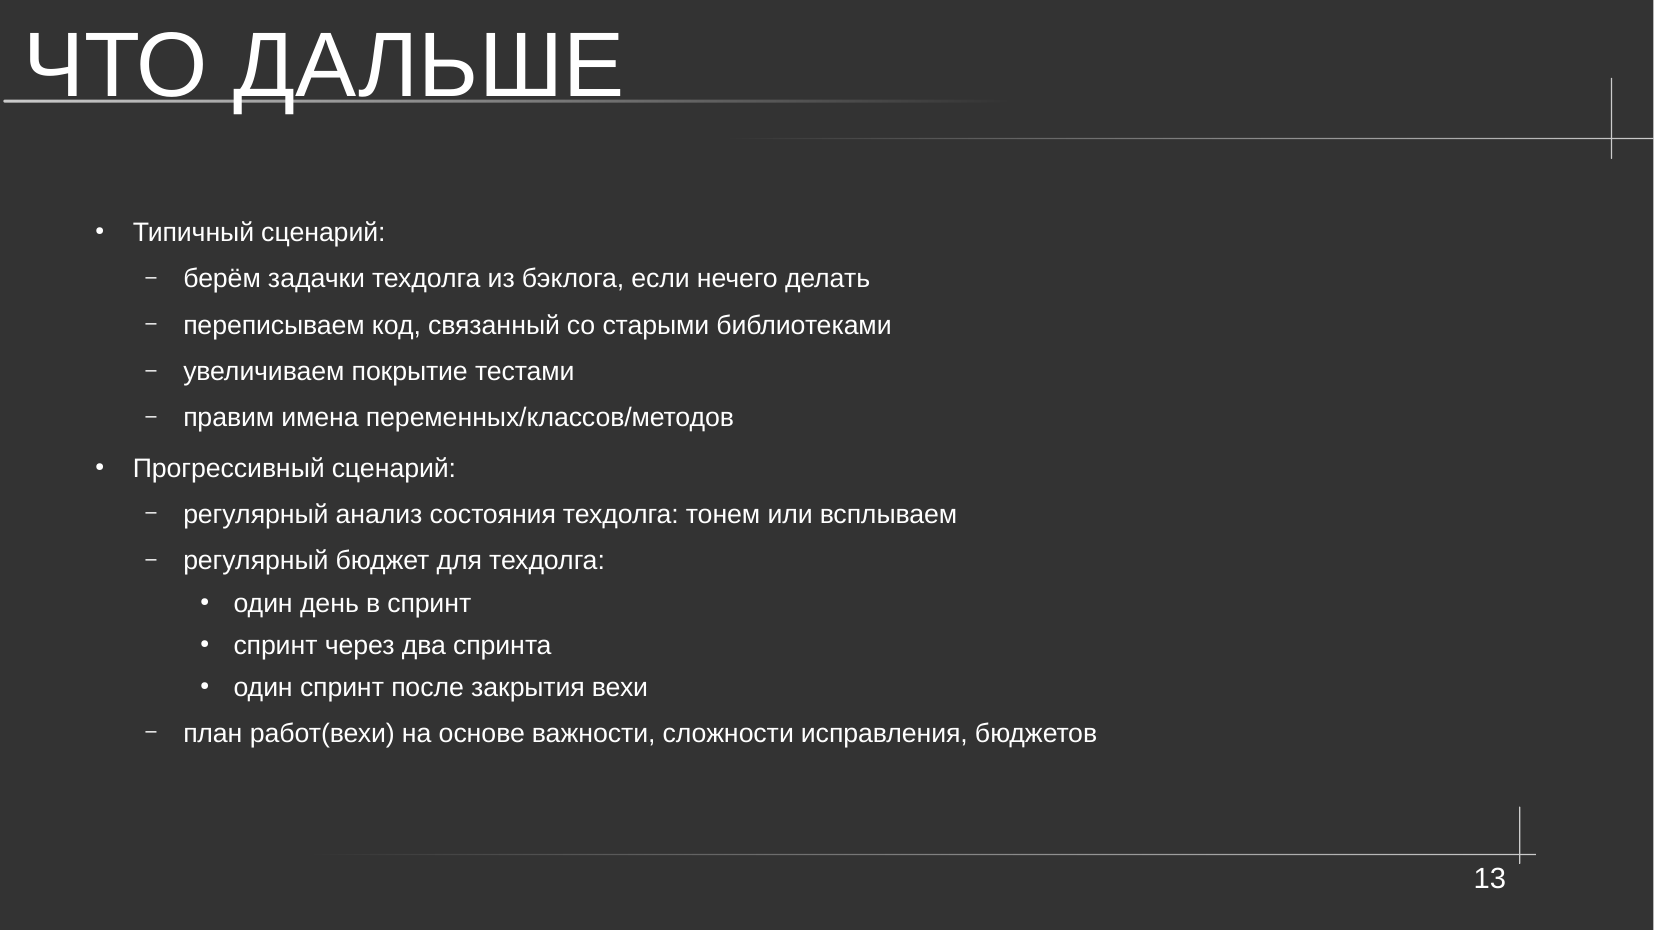

# ЧТО ДАЛЬШЕ
Типичный сценарий:
берём задачки техдолга из бэклога, если нечего делать
переписываем код, связанный со старыми библиотеками
увеличиваем покрытие тестами
правим имена переменных/классов/методов
Прогрессивный сценарий:
регулярный анализ состояния техдолга: тонем или всплываем
регулярный бюджет для техдолга:
один день в спринт
спринт через два спринта
один спринт после закрытия вехи
план работ(вехи) на основе важности, сложности исправления, бюджетов
13